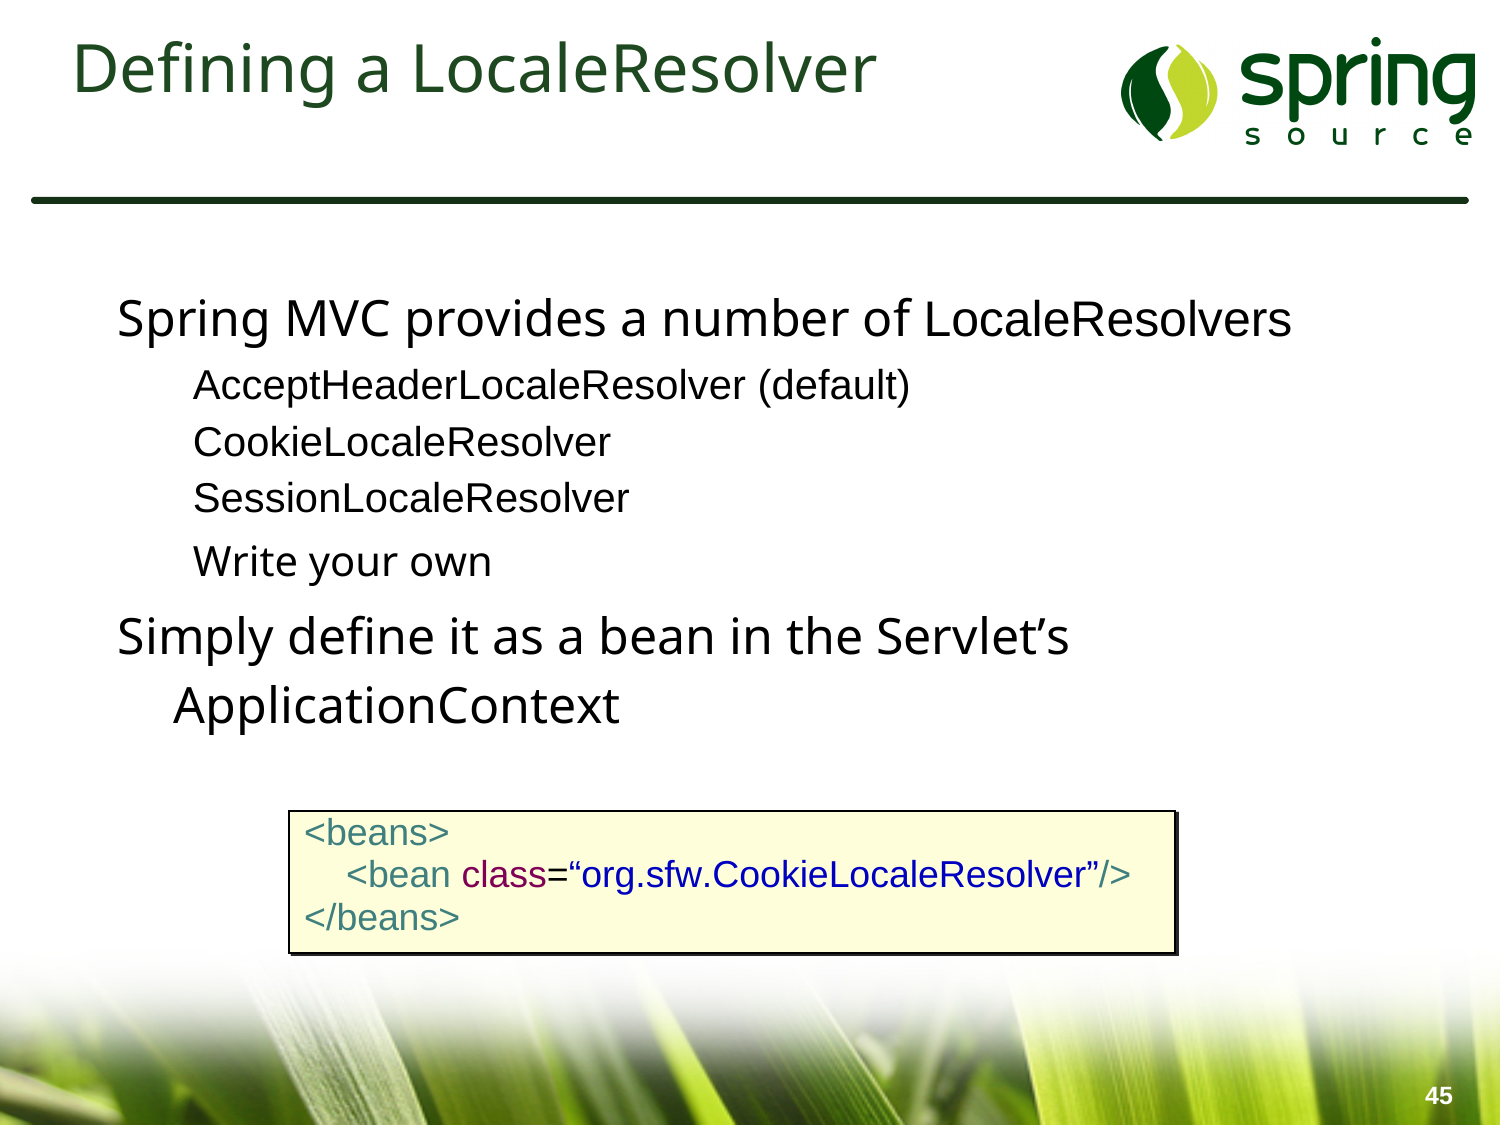

# Defining a LocaleResolver
Spring MVC provides a number of LocaleResolvers
AcceptHeaderLocaleResolver (default)
CookieLocaleResolver
SessionLocaleResolver
Write your own
Simply define it as a bean in the Servlet’s ApplicationContext
<beans>
 <bean class=“org.sfw.CookieLocaleResolver”/>
</beans>